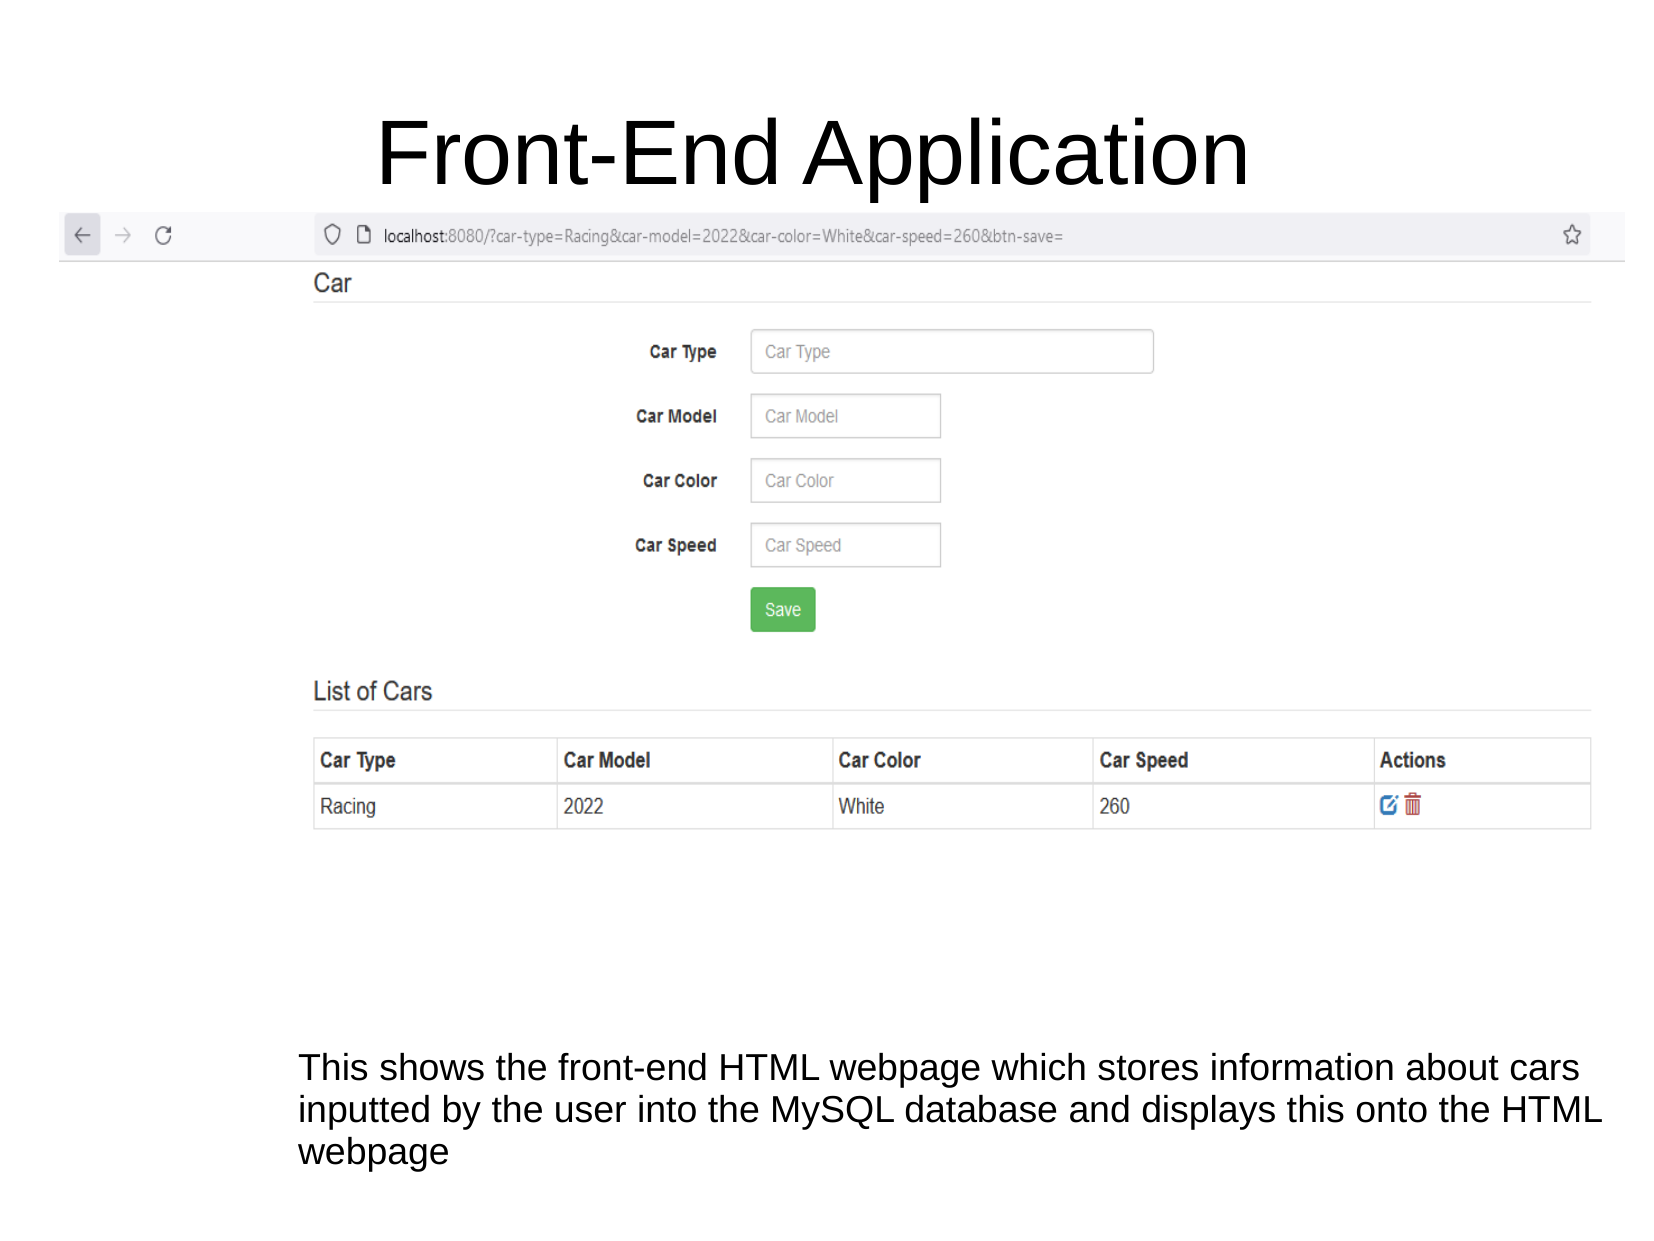

# Front-End Application
This shows the front-end HTML webpage which stores information about cars inputted by the user into the MySQL database and displays this onto the HTML webpage